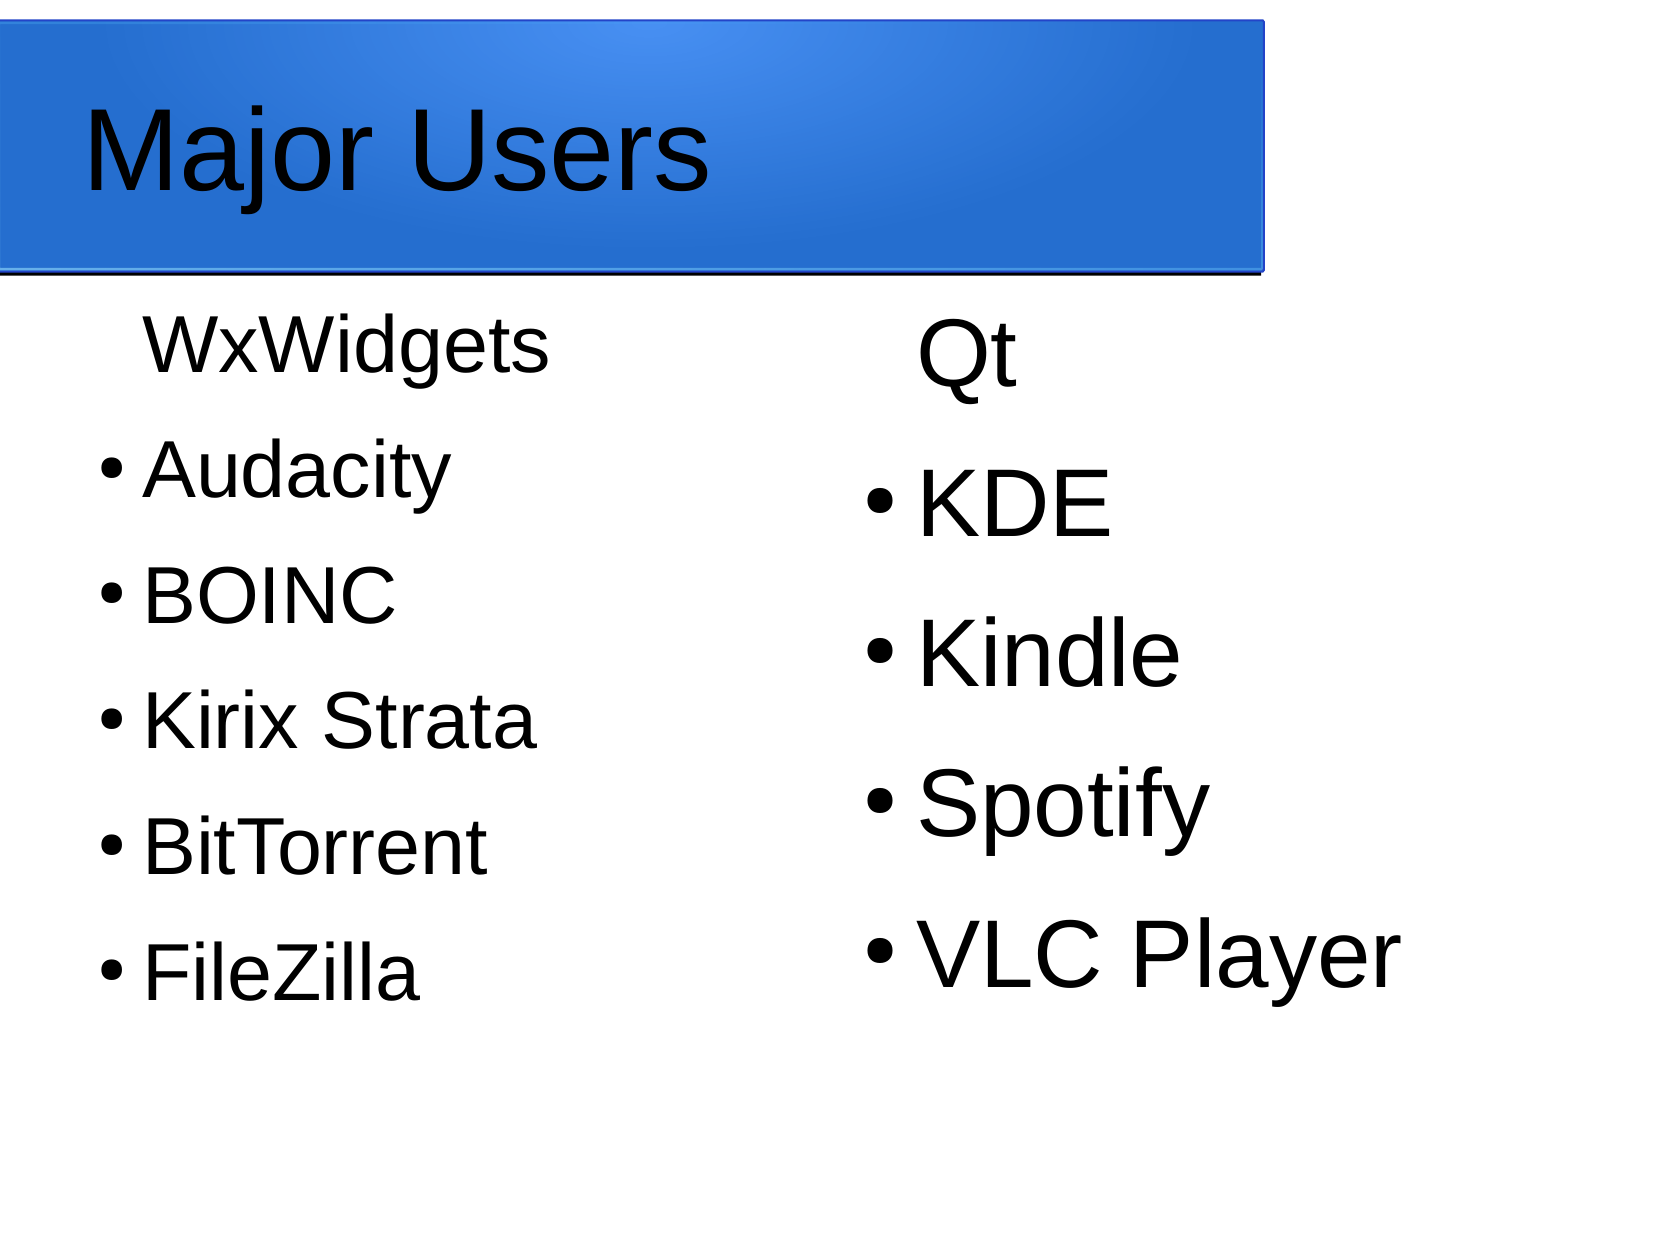

# Major Users
WxWidgets
Audacity
BOINC
Kirix Strata
BitTorrent
FileZilla
Qt
KDE
Kindle
Spotify
VLC Player